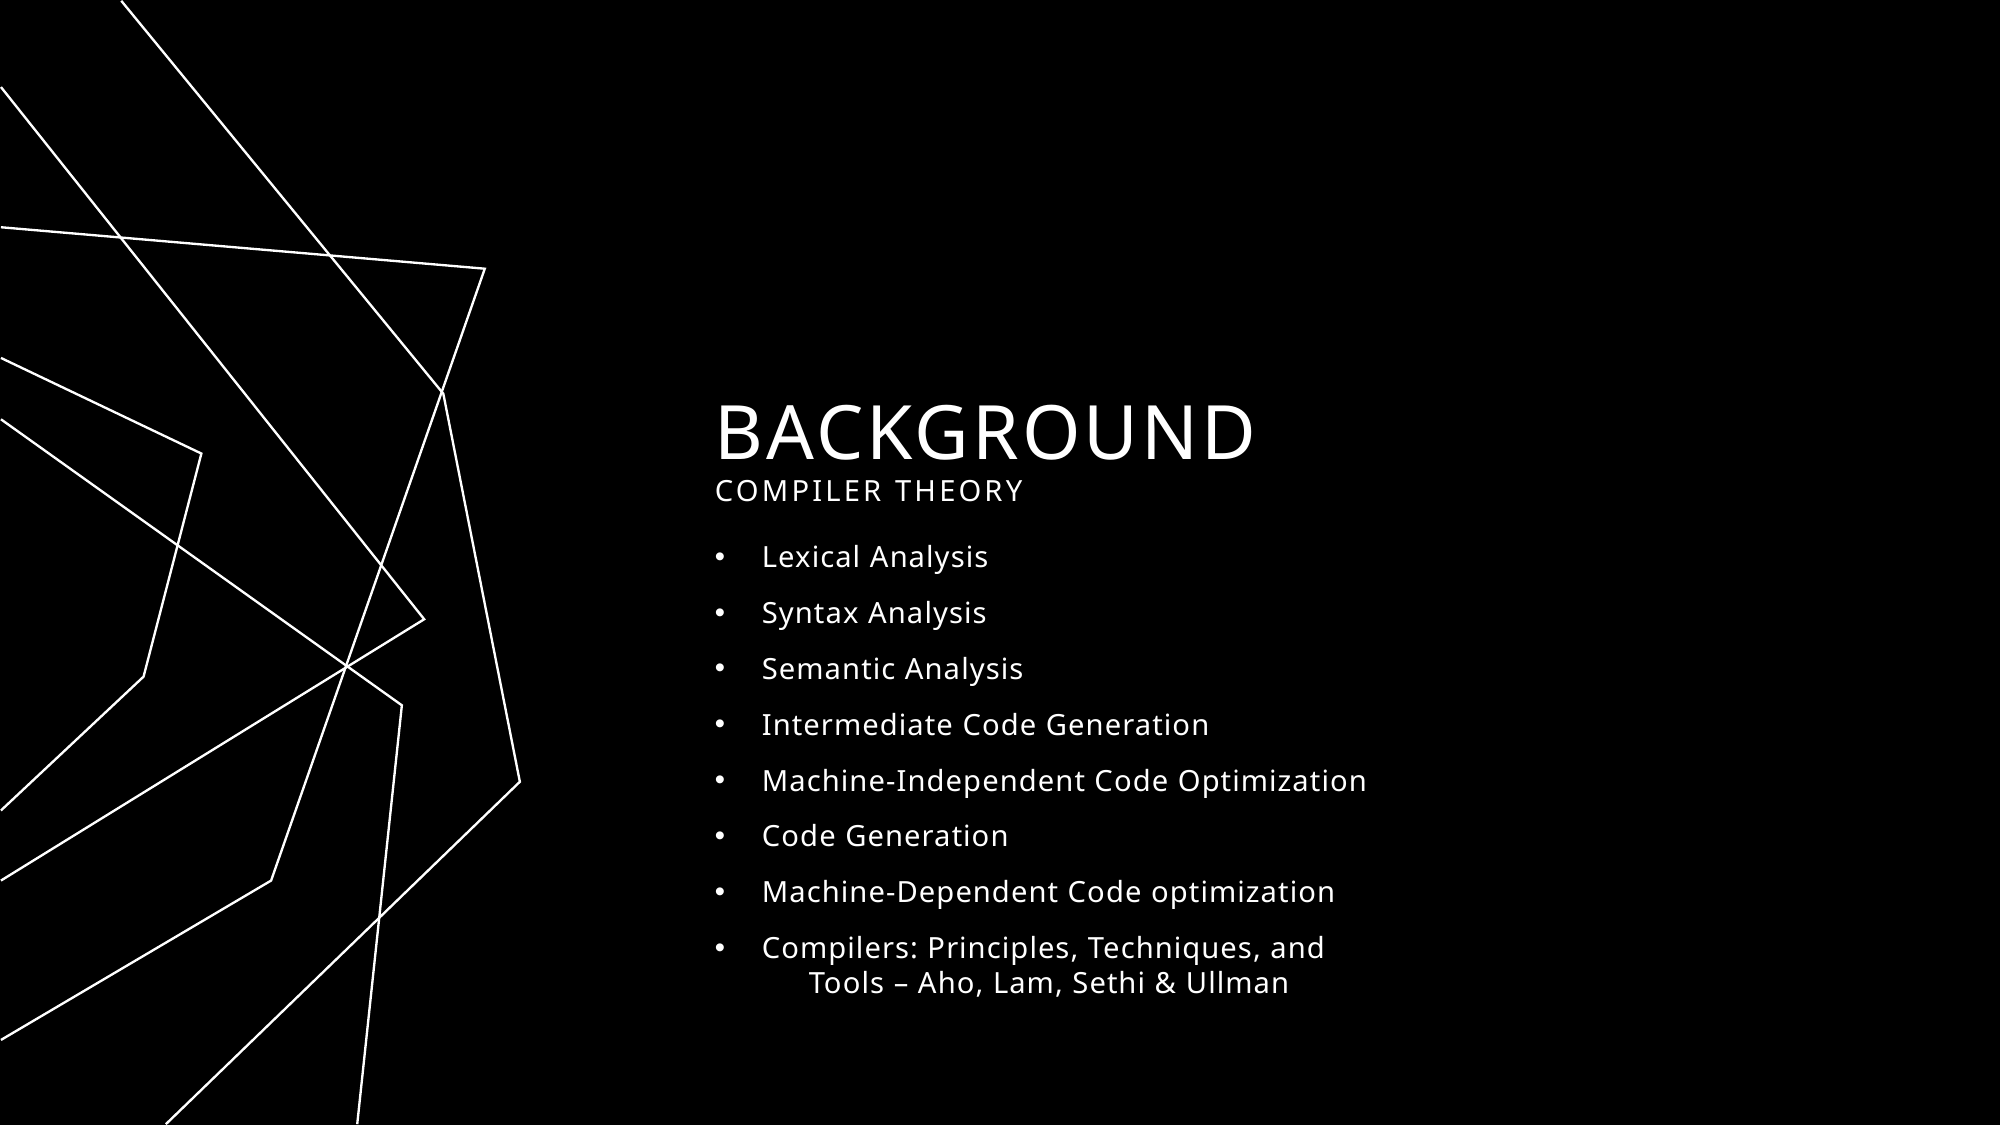

# Background Compiler Theory
Lexical Analysis
Syntax Analysis
Semantic Analysis
Intermediate Code Generation
Machine-Independent Code Optimization
Code Generation
Machine-Dependent Code optimization
Compilers: Principles, Techniques, and Tools – Aho, Lam, Sethi & Ullman